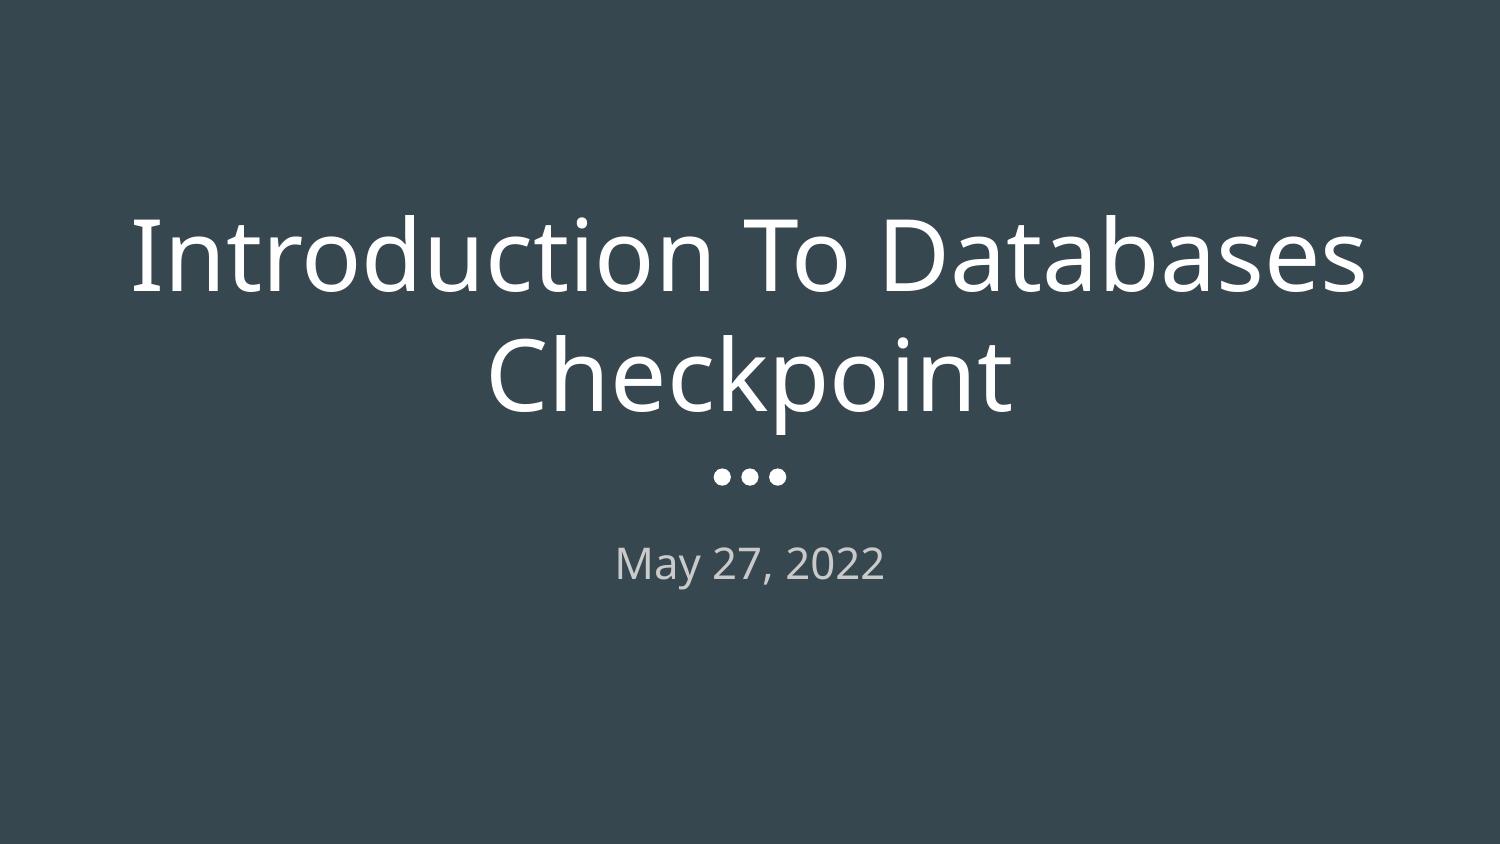

# Introduction To Databases Checkpoint
May 27, 2022